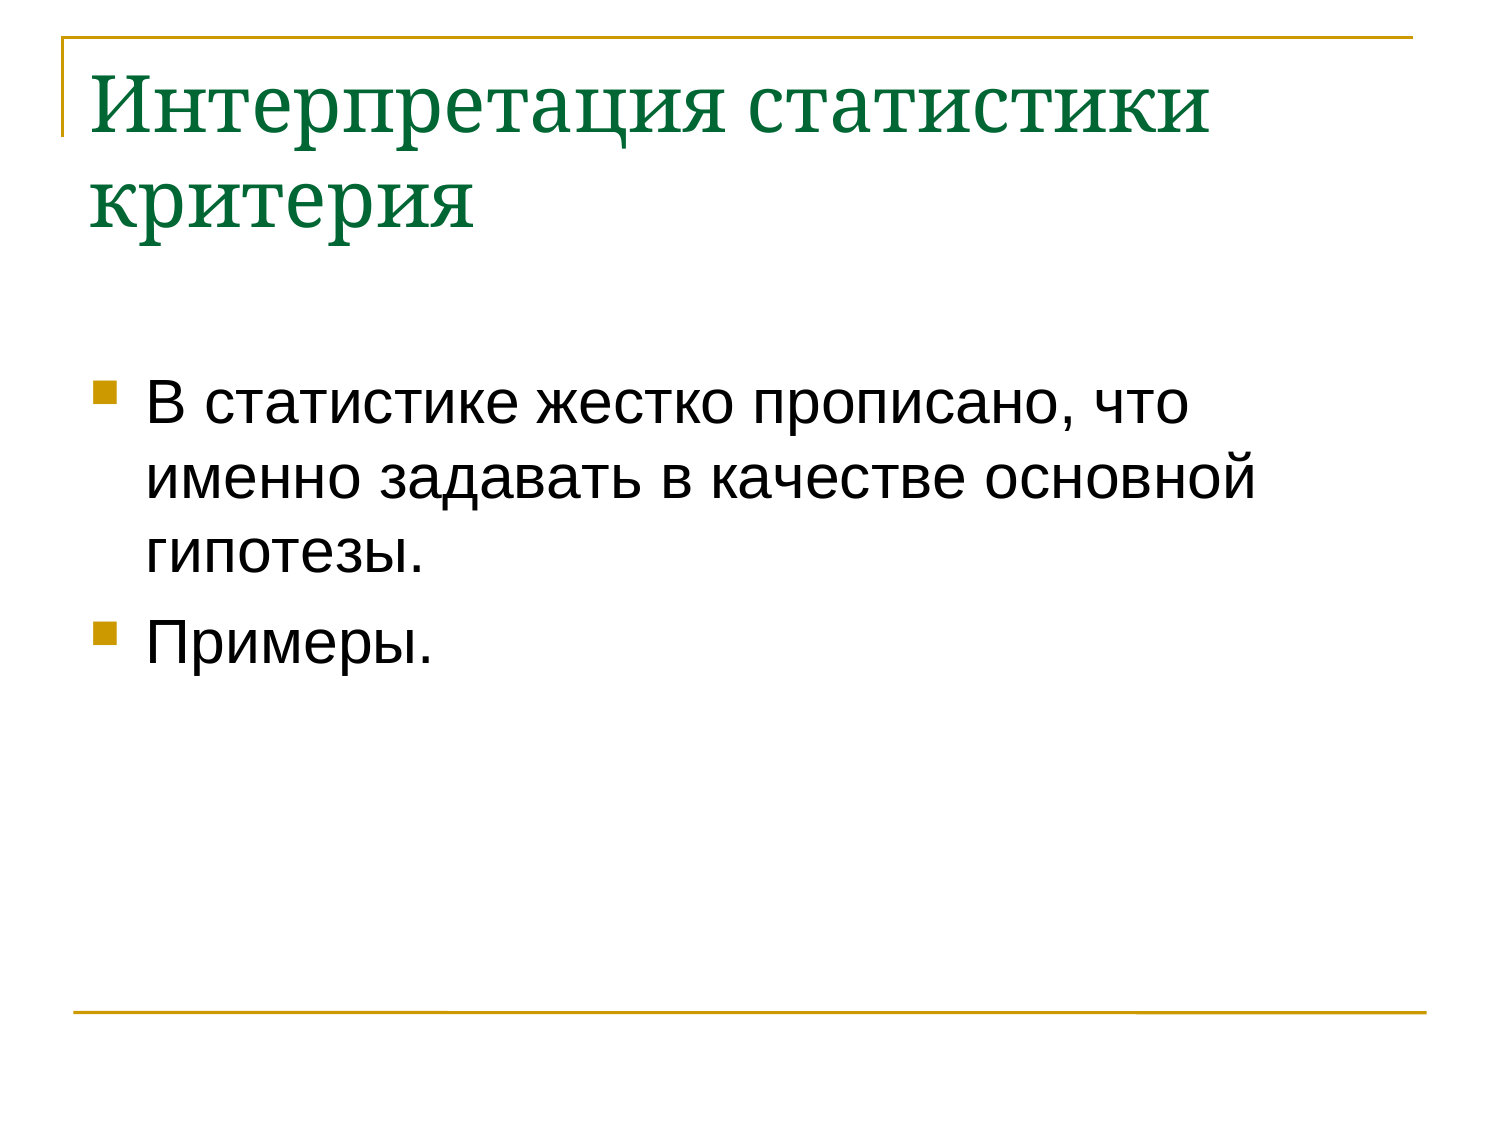

# Интерпретация статистики критерия
В статистике жестко прописано, что именно задавать в качестве основной гипотезы.
Примеры.